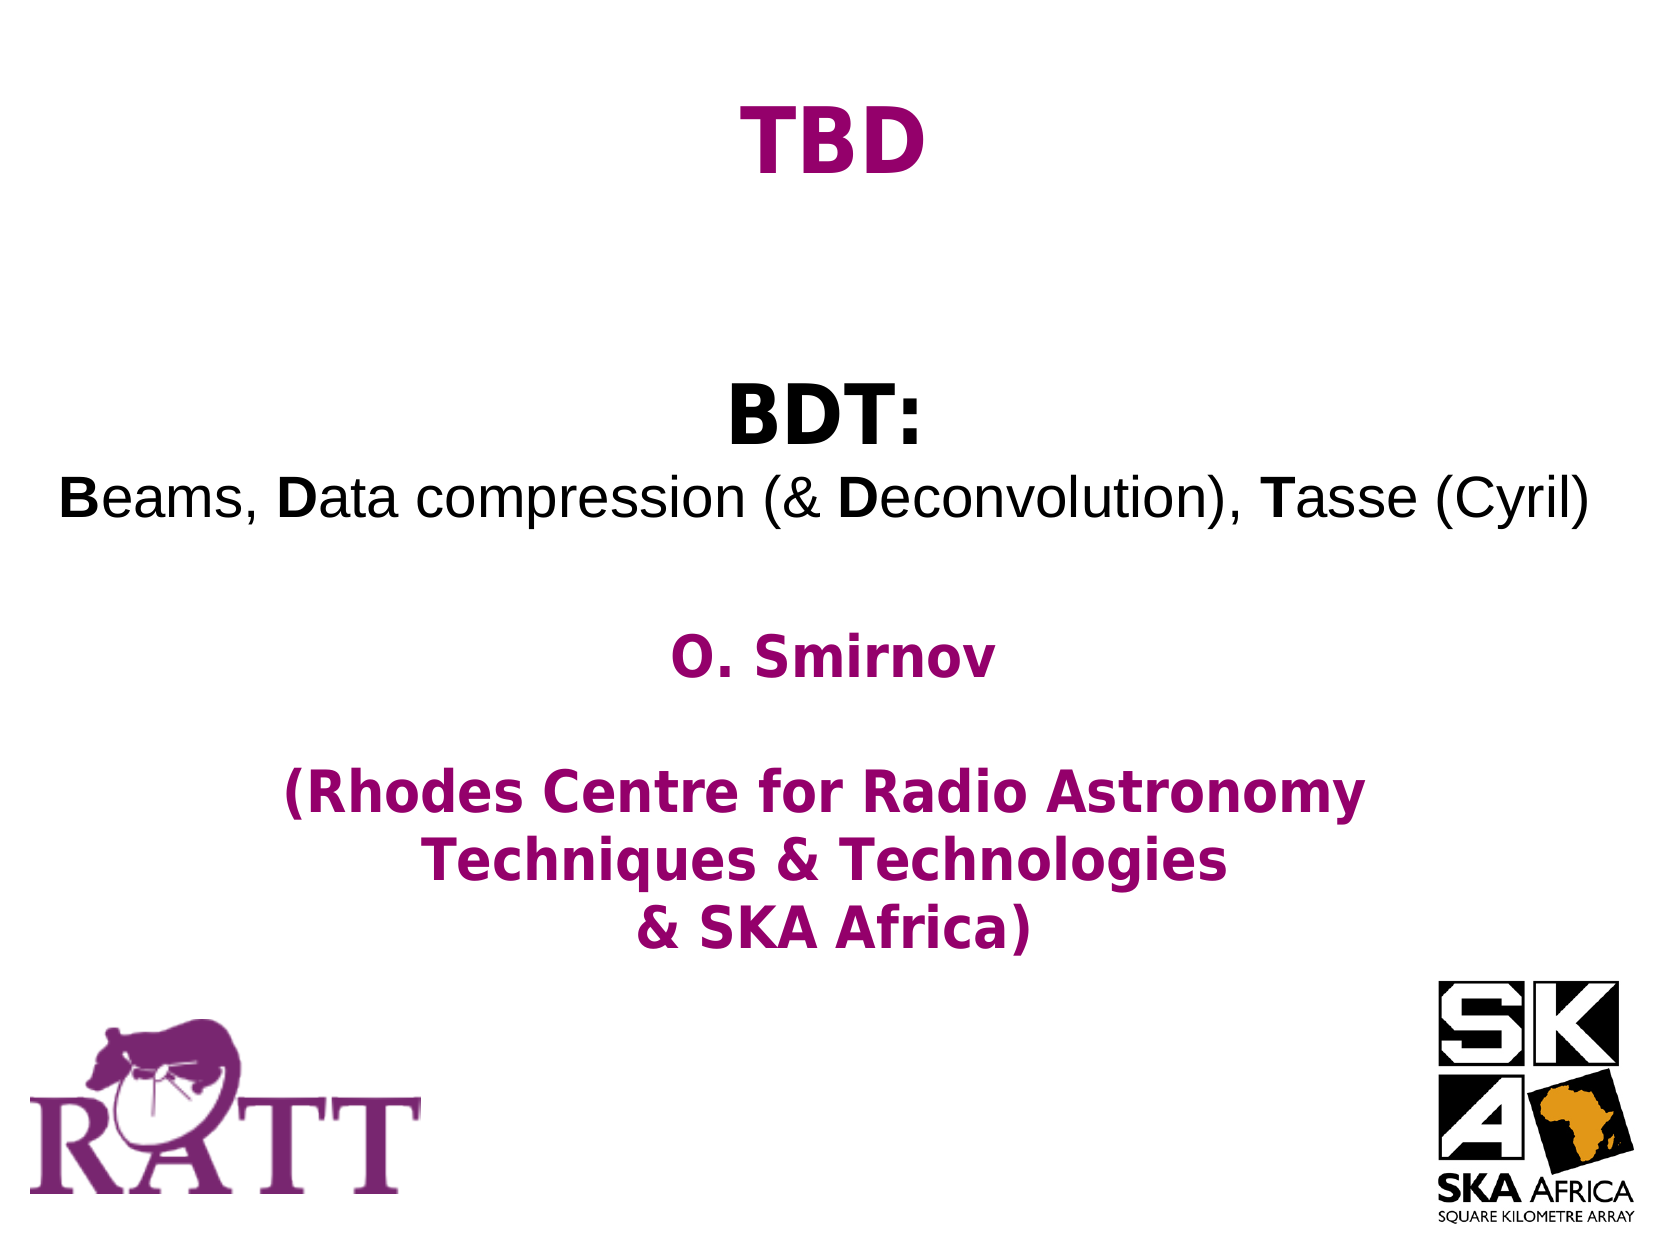

# TBD
O. Smirnov
(Rhodes Centre for Radio Astronomy
Techniques & Technologies
& SKA Africa)
BDT:
Beams, Data compression (& Deconvolution), Tasse (Cyril)